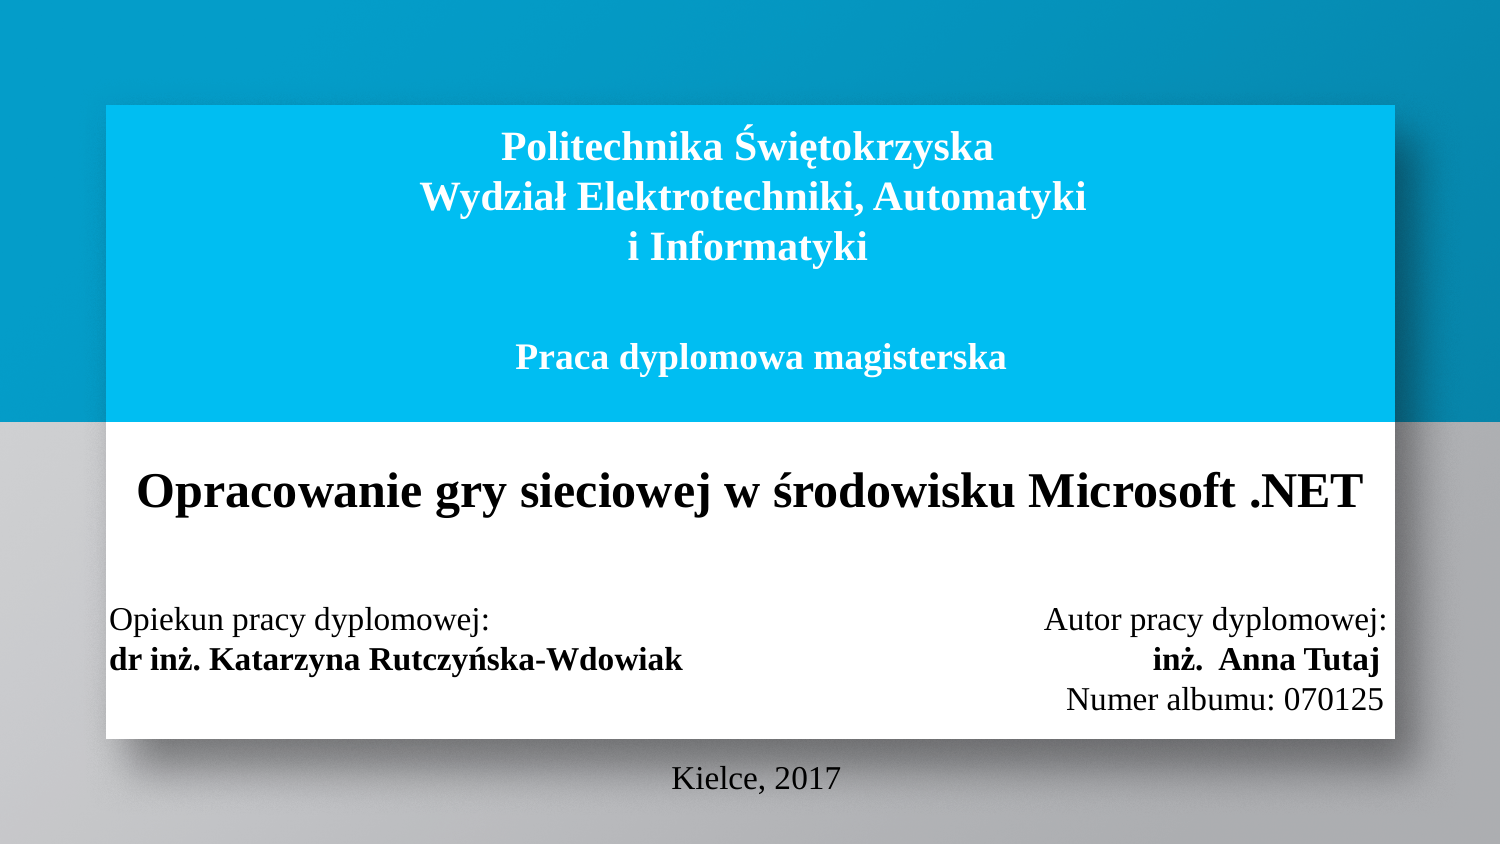

# Politechnika Świętokrzyska Wydział Elektrotechniki, Automatyki i Informatyki
 Praca dyplomowa magisterska
Opracowanie gry sieciowej w środowisku Microsoft .NET
Opiekun pracy dyplomowej: 				 Autor pracy dyplomowej:
dr inż. Katarzyna Rutczyńska-Wdowiak		 inż. Anna Tutaj
 Numer albumu: 070125
Kielce, 2017